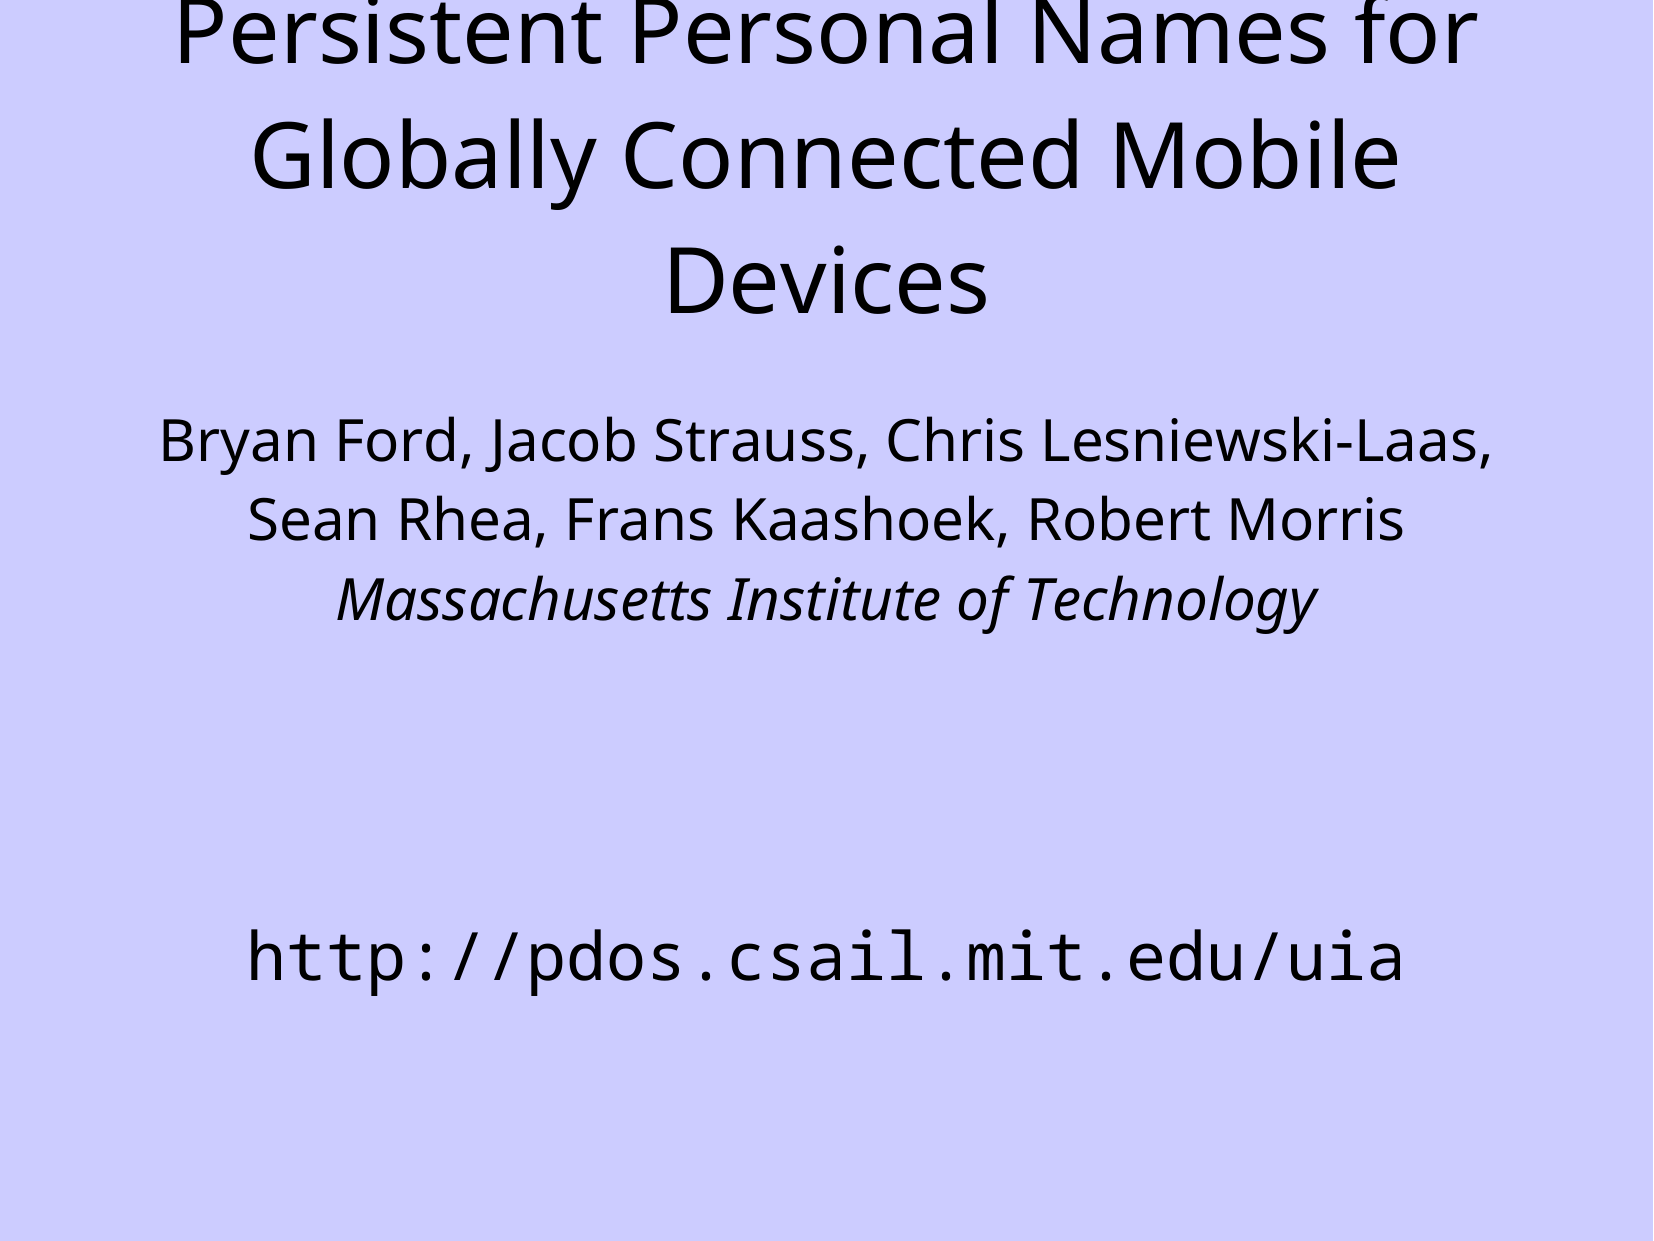

# Persistent Personal Names for Globally Connected Mobile Devices
Bryan Ford, Jacob Strauss, Chris Lesniewski-Laas,
Sean Rhea, Frans Kaashoek, Robert Morris
Massachusetts Institute of Technology
http://pdos.csail.mit.edu/uia